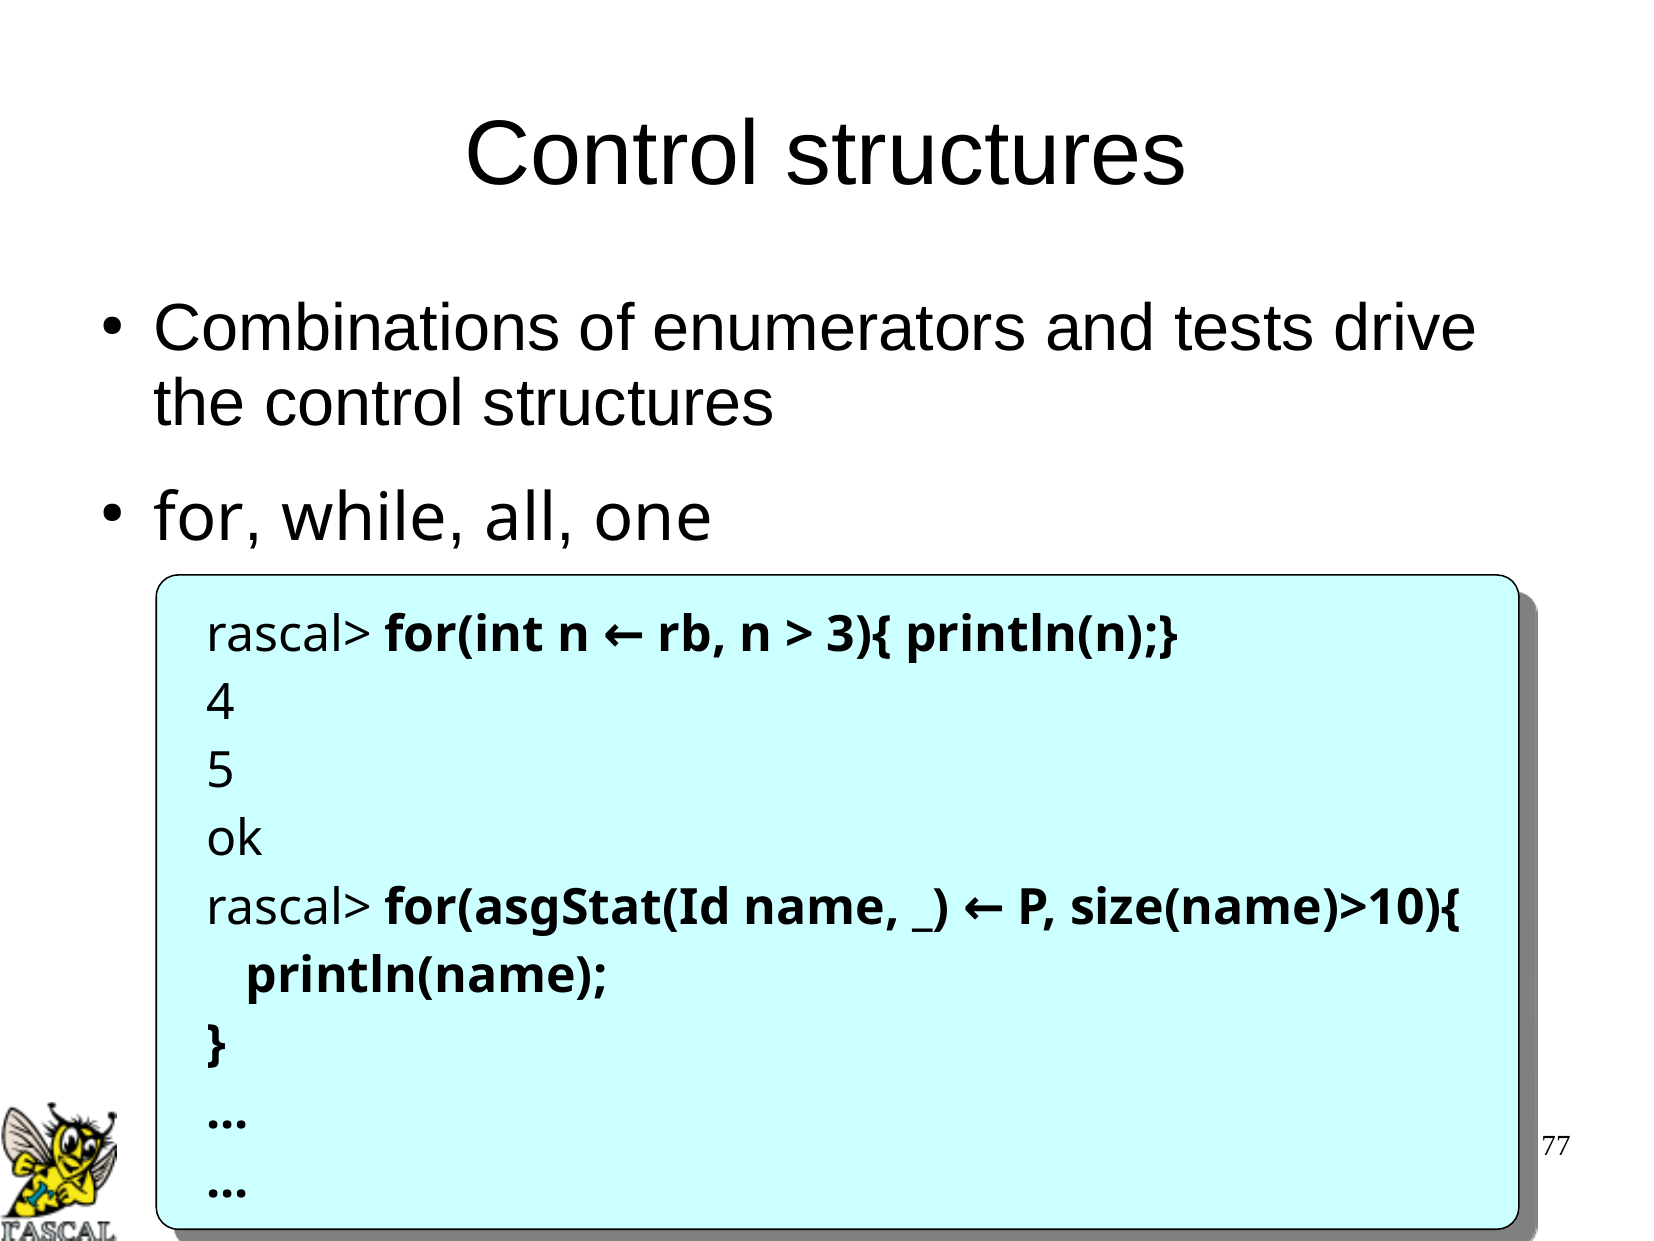

# Control structures
Combinations of enumerators and tests drive the control structures
for, while, all, one
rascal> for(int n ← rb, n > 3){ println(n);}
4
5
ok
rascal> for(asgStat(Id name, _) ← P, size(name)>10){
 println(name);
}
...
...
77